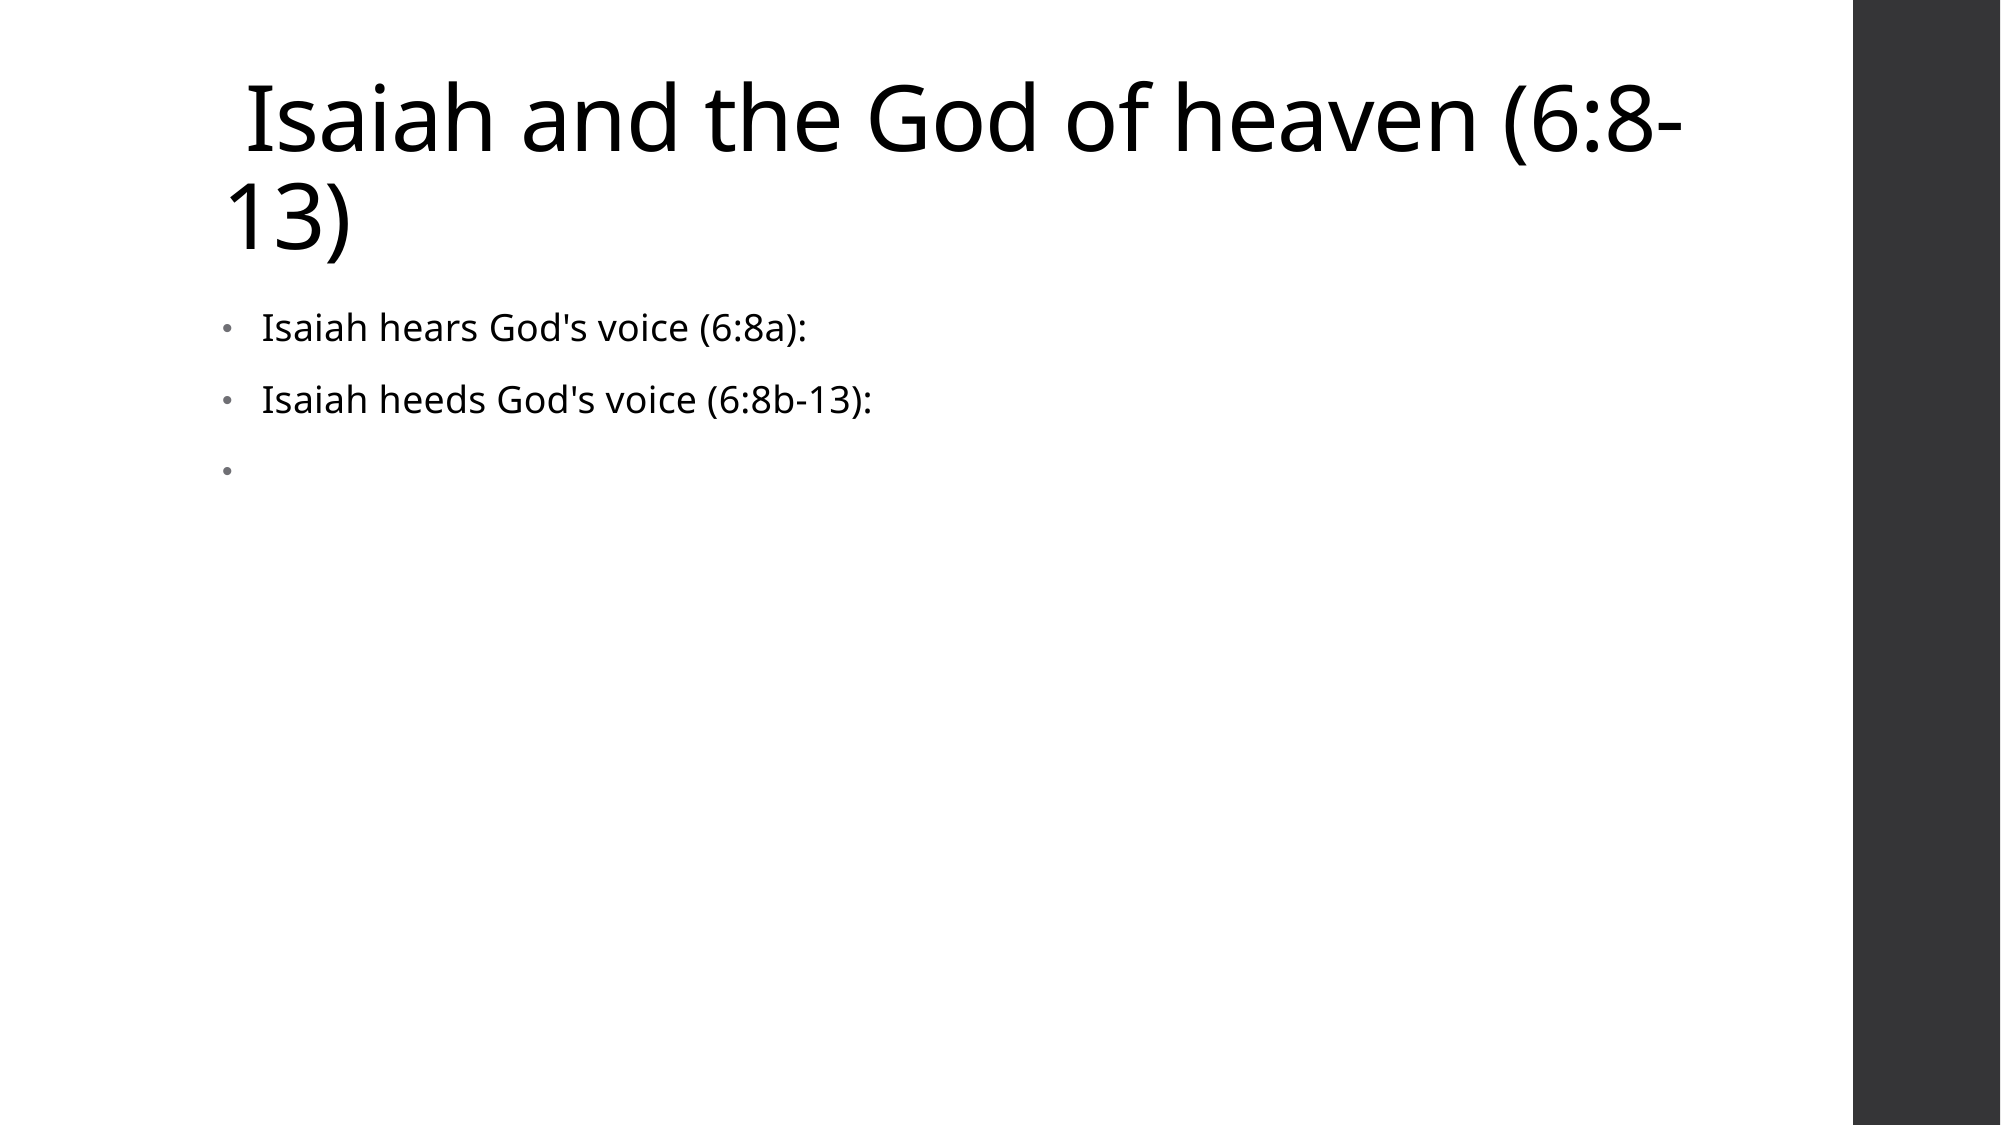

# Isaiah and the God of heaven (6:8-13)
 Isaiah hears God's voice (6:8a):
 Isaiah heeds God's voice (6:8b-13):